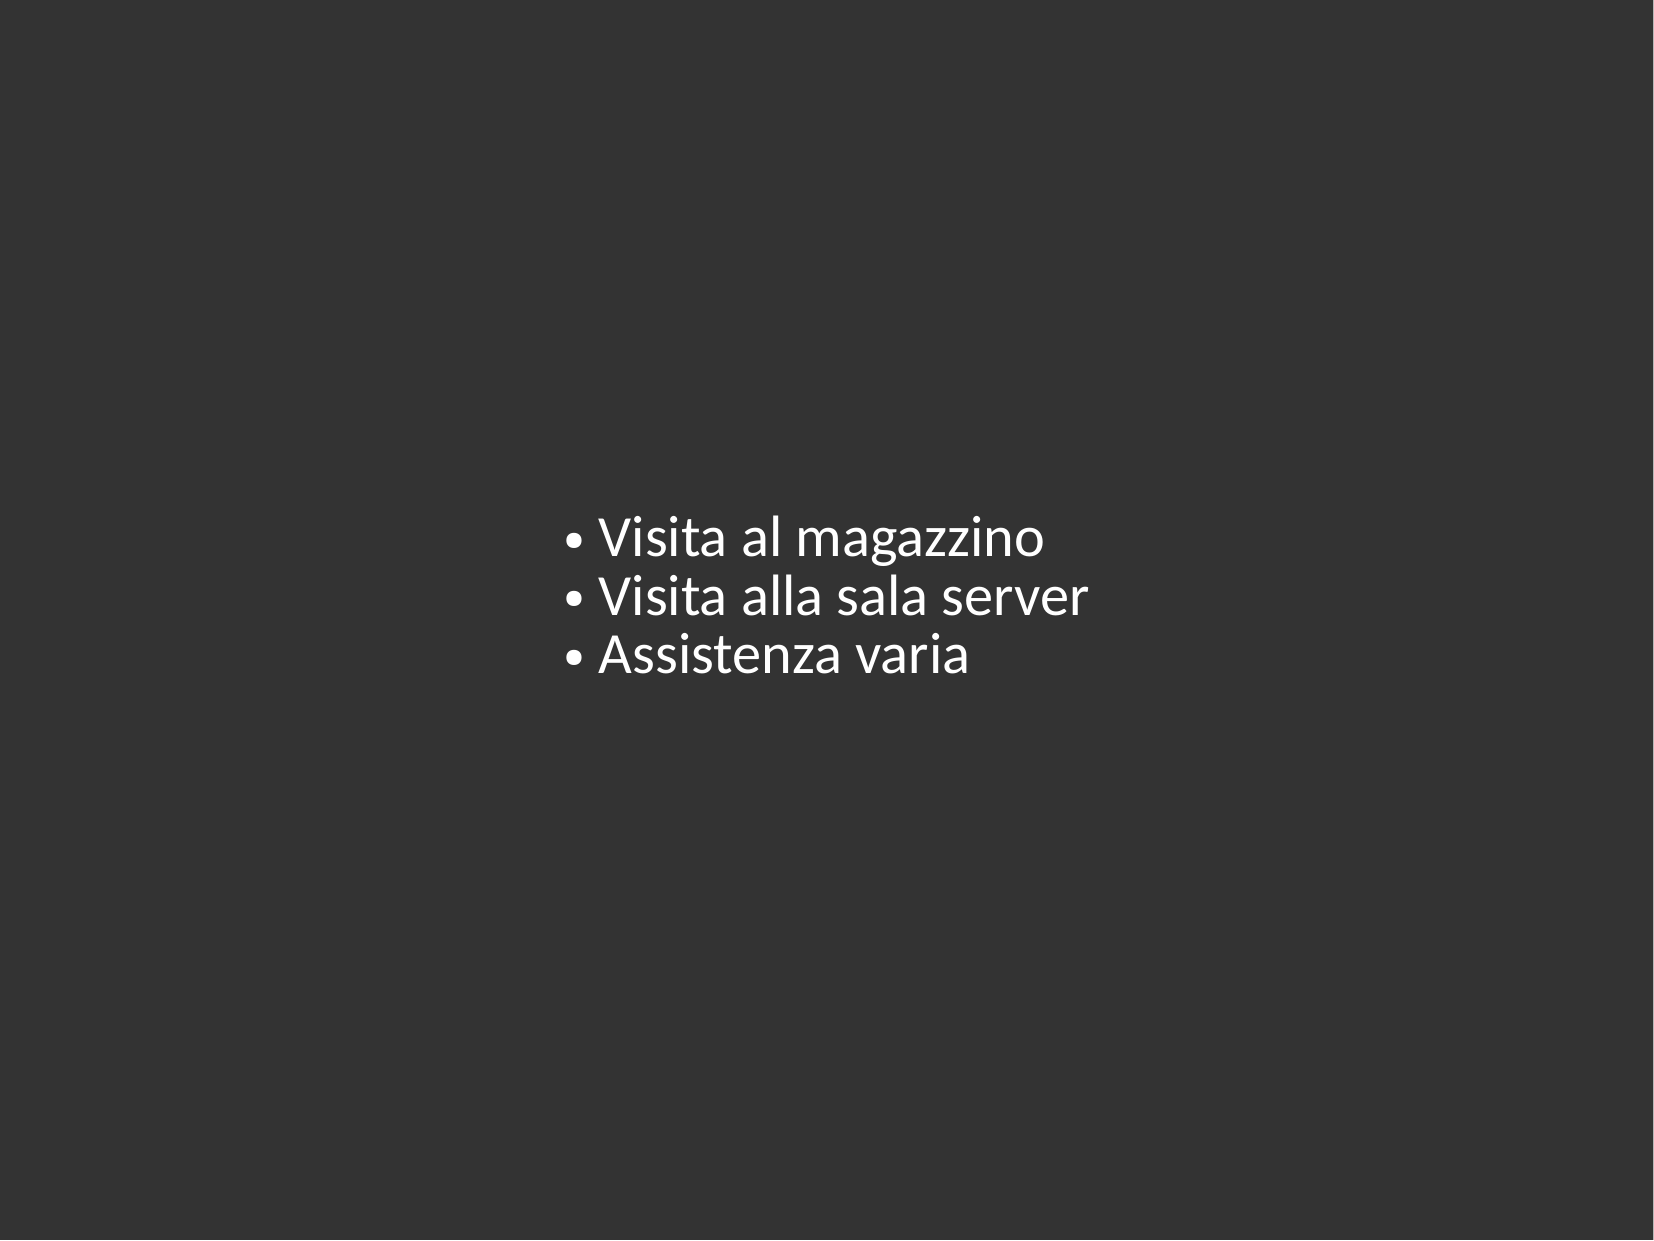

Visita al magazzino
Visita alla sala server
Assistenza varia